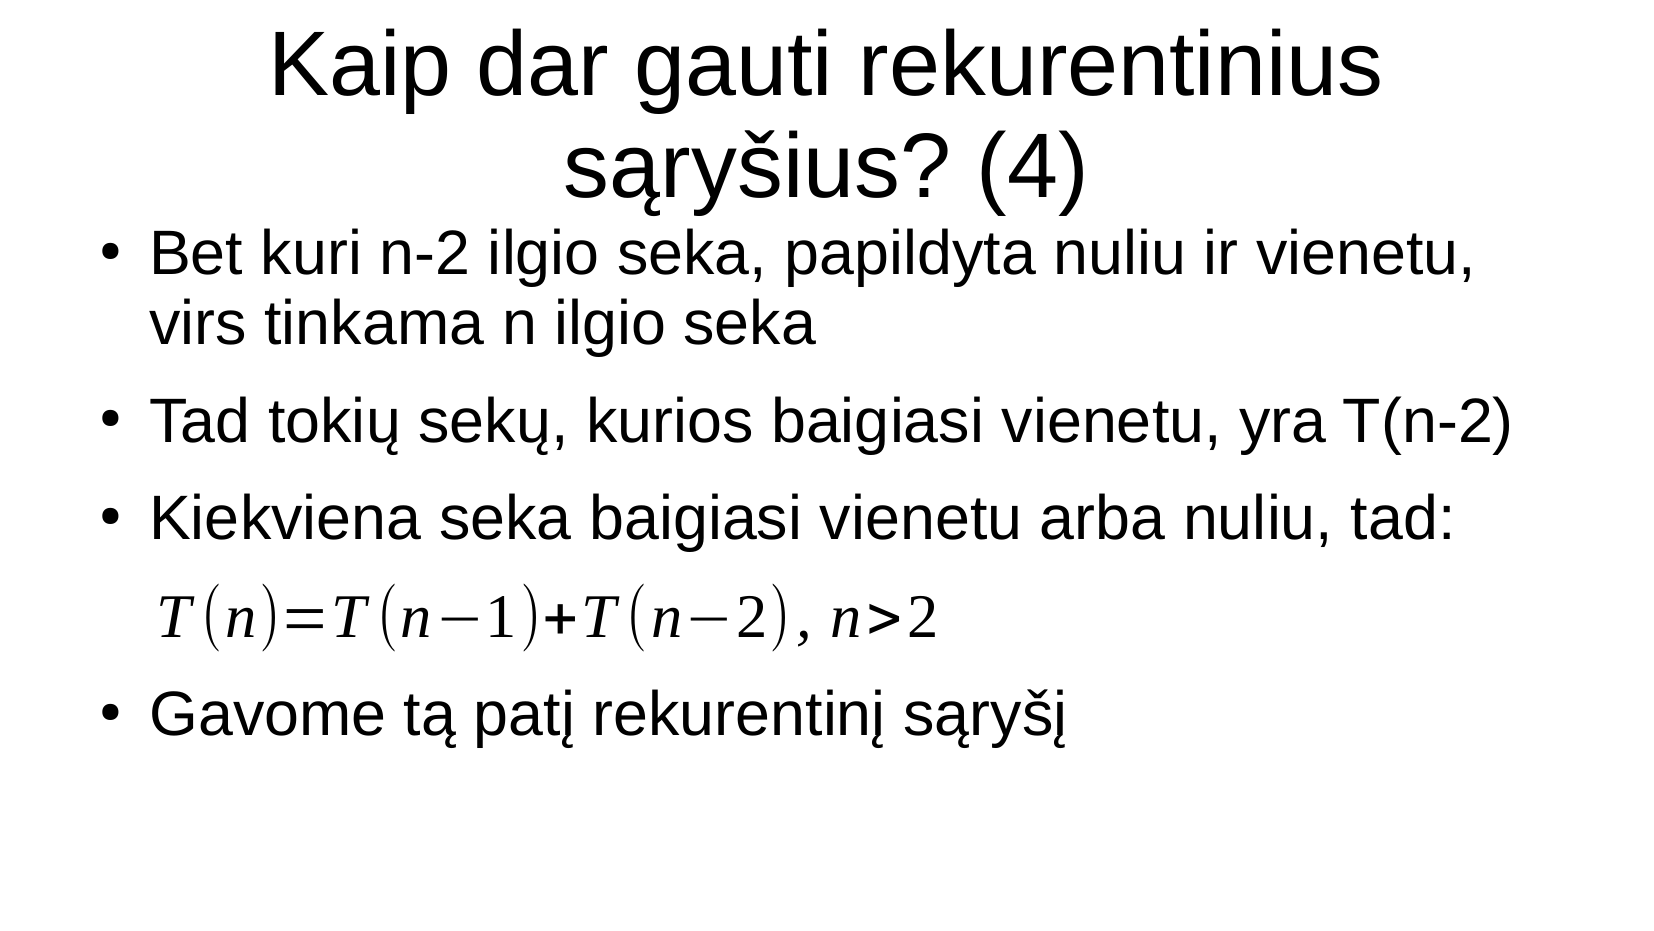

# Kaip dar gauti rekurentinius sąryšius? (4)
Bet kuri n-2 ilgio seka, papildyta nuliu ir vienetu, virs tinkama n ilgio seka
Tad tokių sekų, kurios baigiasi vienetu, yra T(n-2)
Kiekviena seka baigiasi vienetu arba nuliu, tad:
Gavome tą patį rekurentinį sąryšį